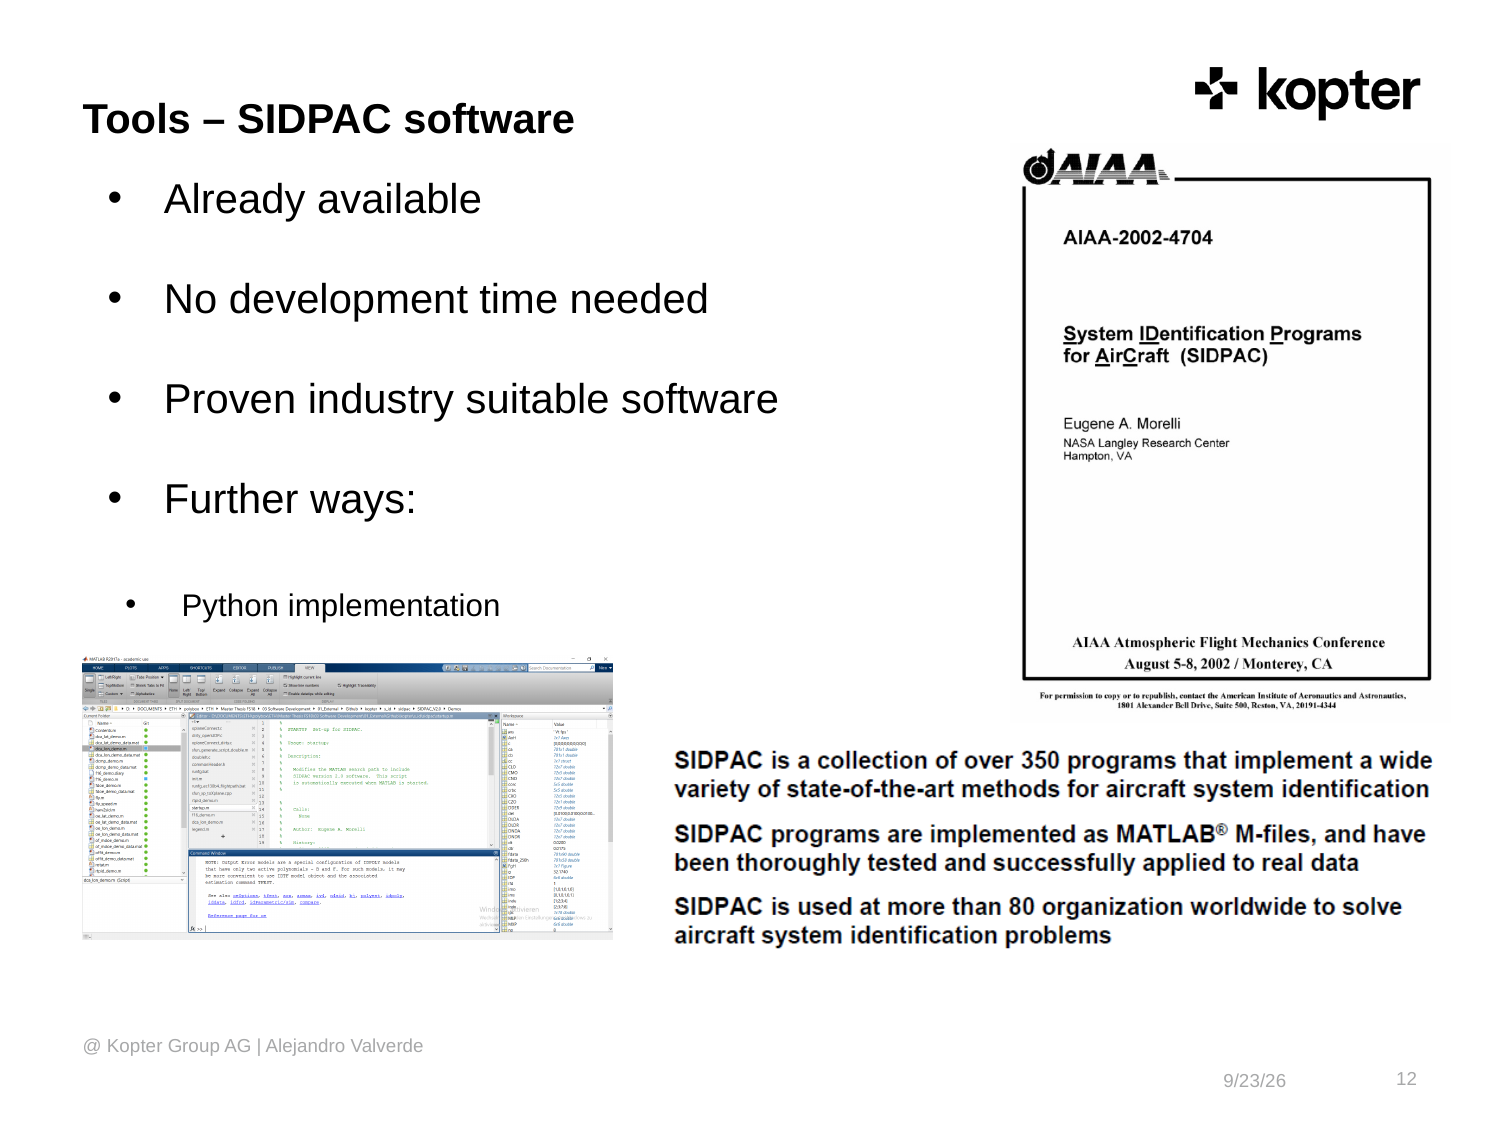

# Tools – SIDPAC software
Already available
No development time needed
Proven industry suitable software
Further ways:
Python implementation
@ Kopter Group AG | Alejandro Valverde